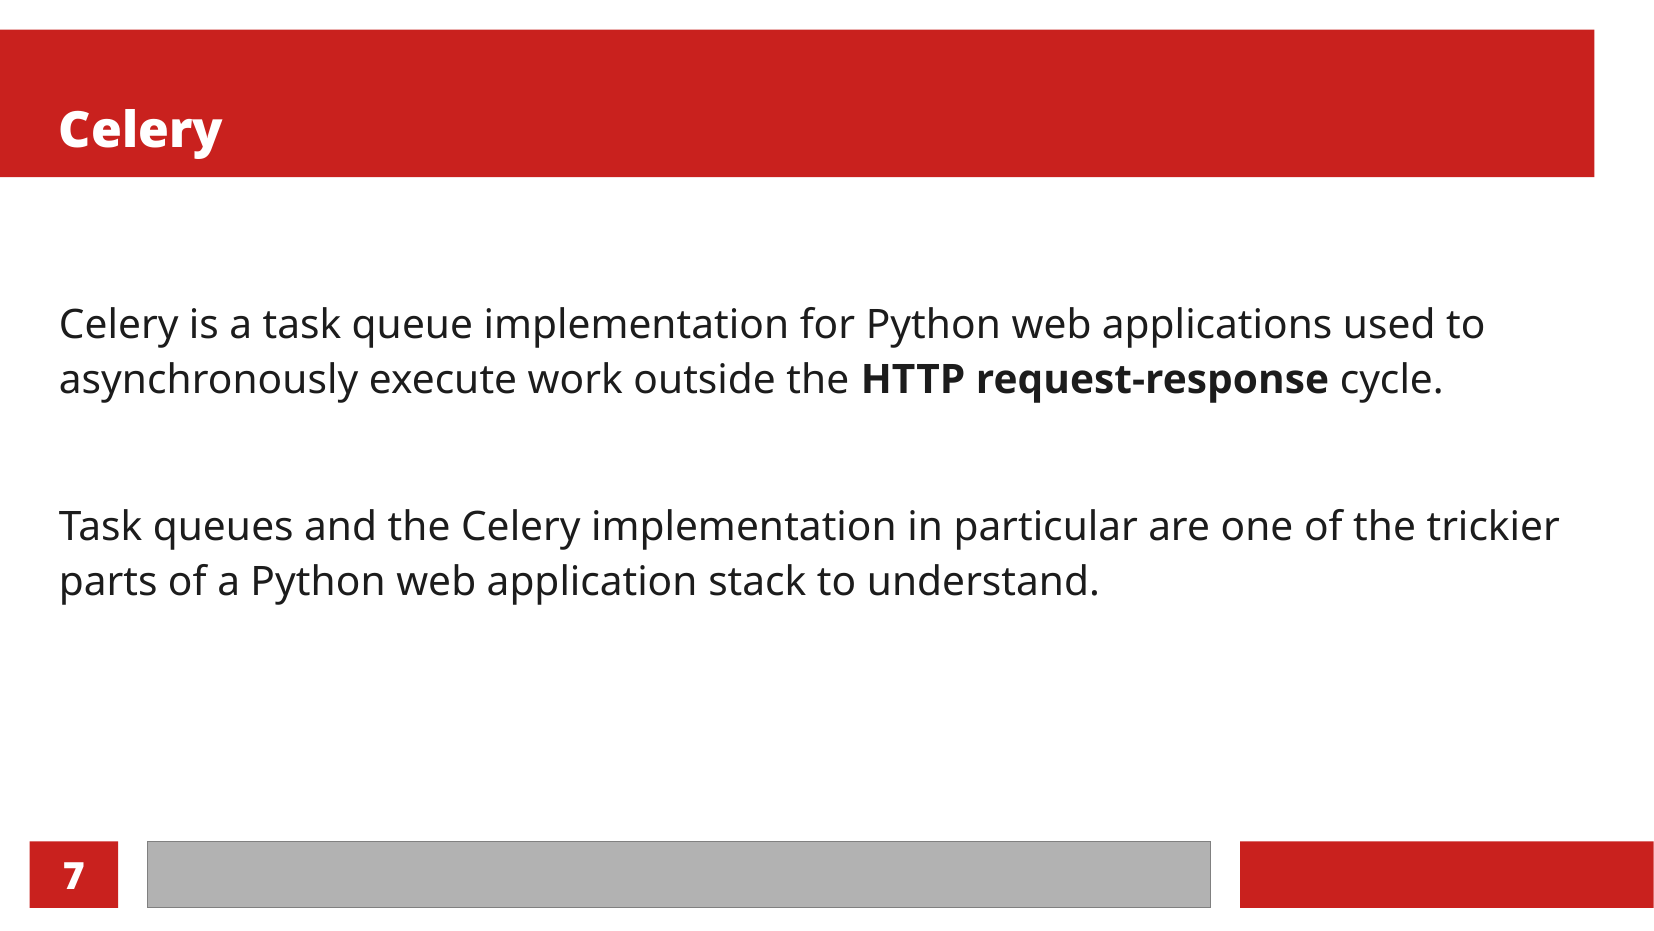

# Celery
Celery is a task queue implementation for Python web applications used to asynchronously execute work outside the HTTP request-response cycle.
Task queues and the Celery implementation in particular are one of the trickier parts of a Python web application stack to understand.
7